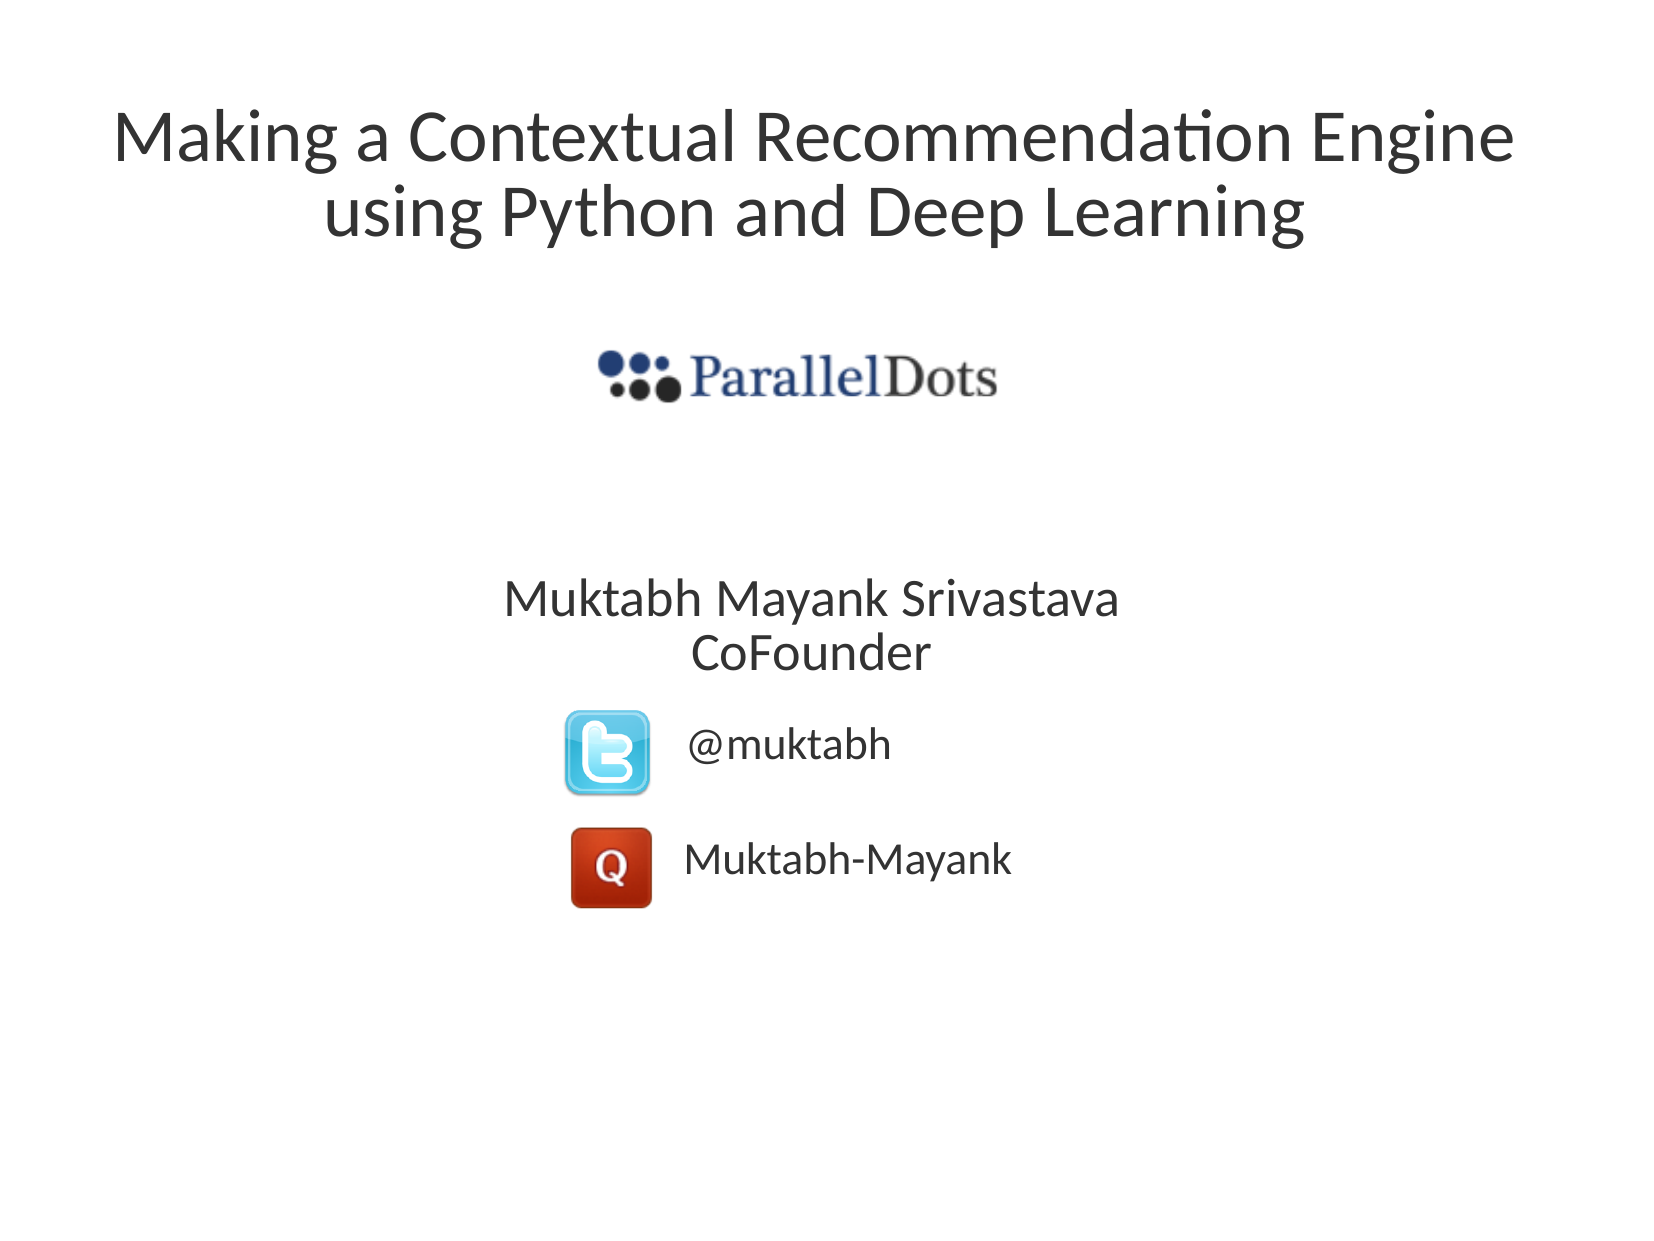

# Making a Contextual Recommendation Engine using Python and Deep Learning
Muktabh Mayank Srivastava CoFounder
@muktabh
Muktabh-Mayank